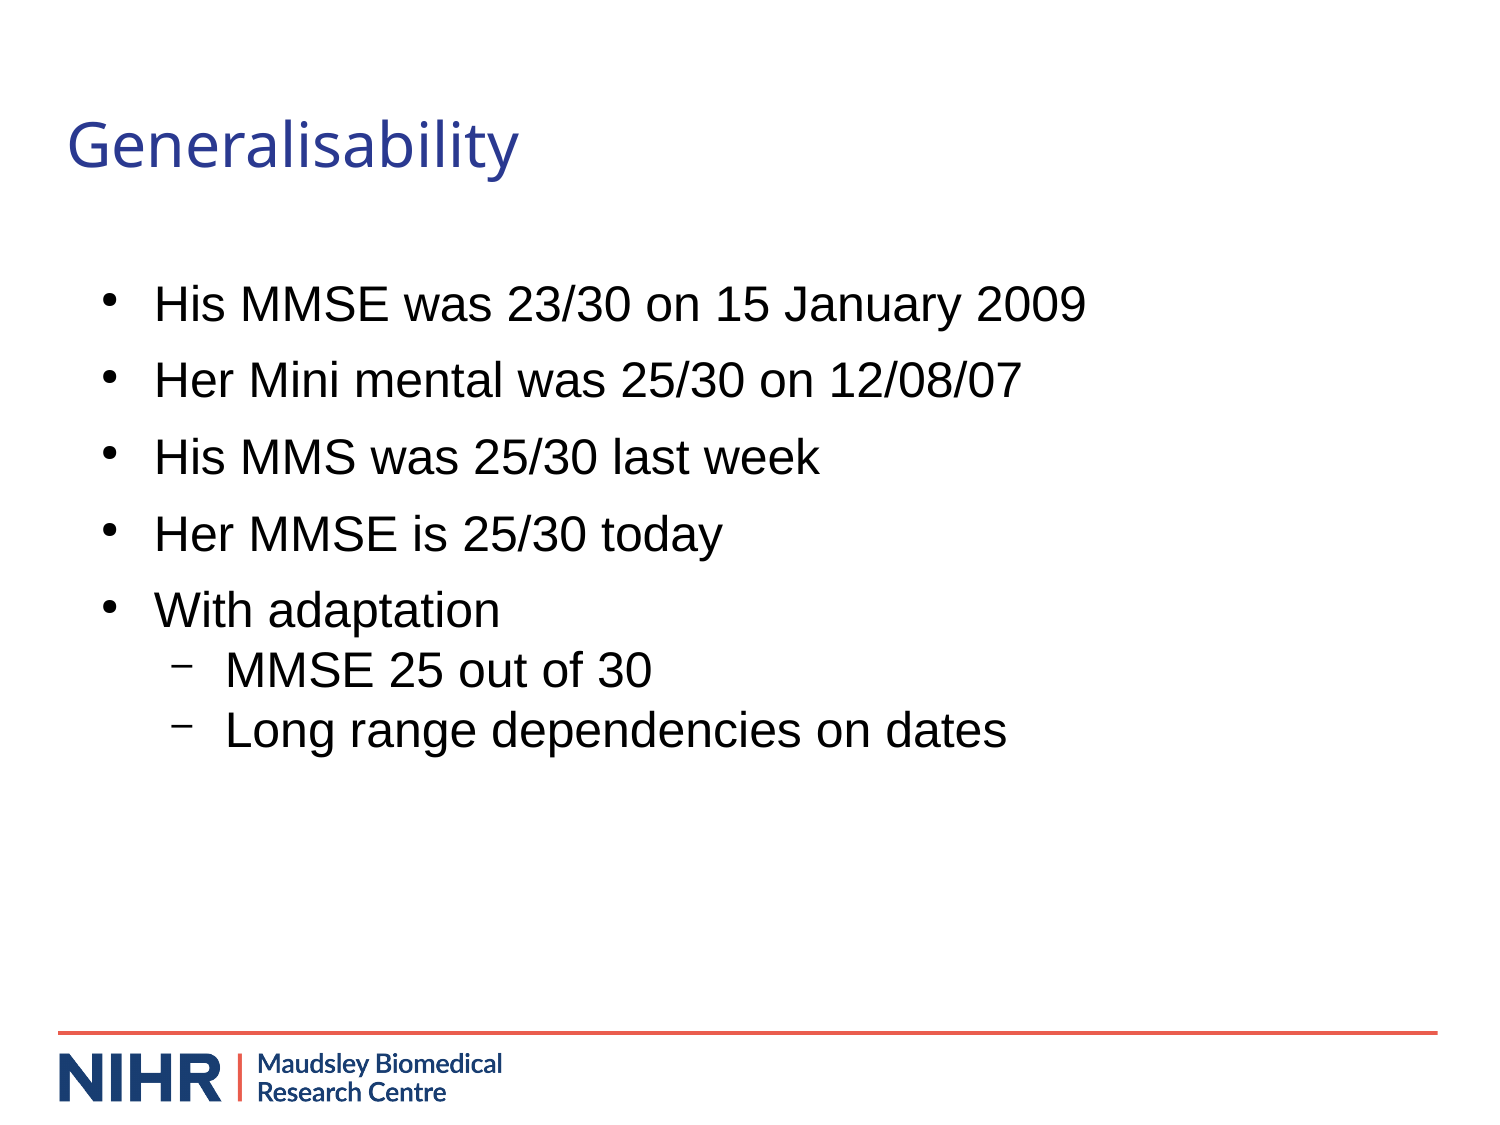

# Generalisability
His MMSE was 23/30 on 15 January 2009
Her Mini mental was 25/30 on 12/08/07
His MMS was 25/30 last week
Her MMSE is 25/30 today
With adaptation
MMSE 25 out of 30
Long range dependencies on dates